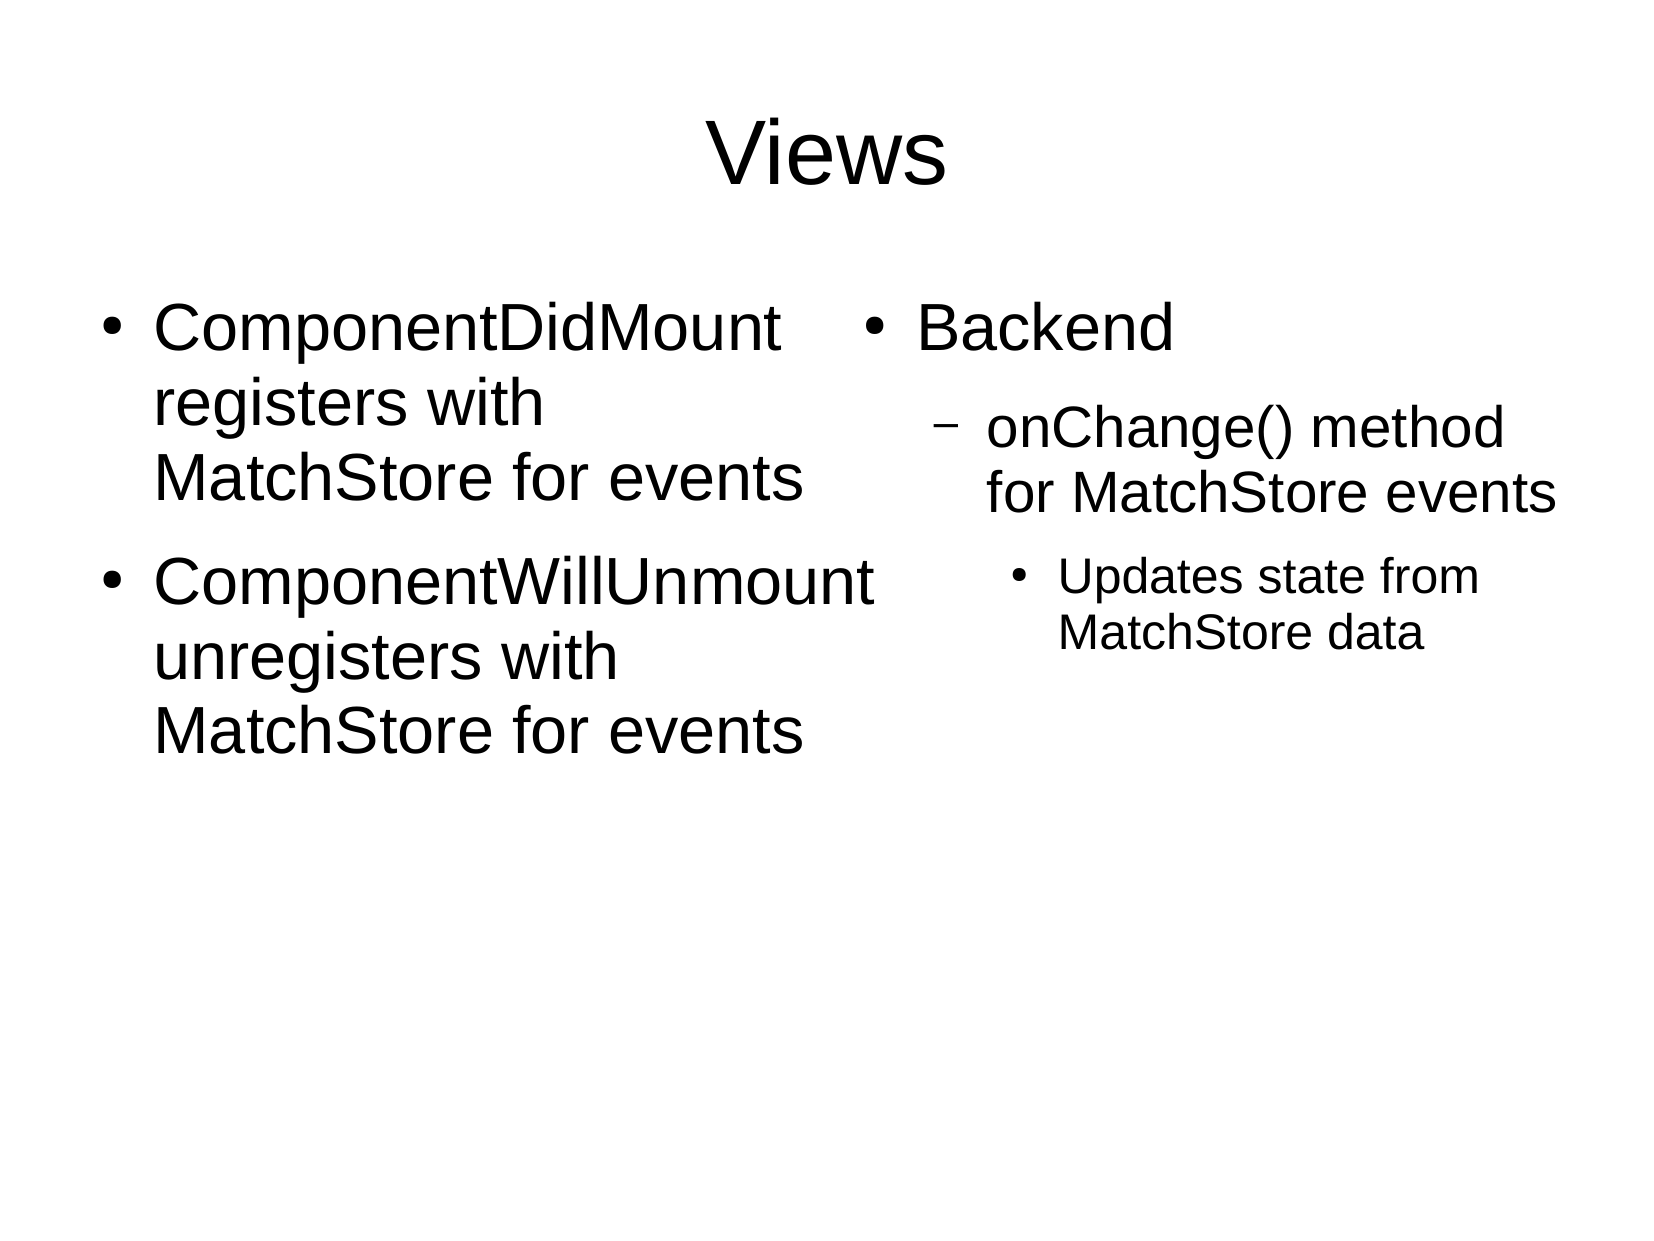

# Views
ComponentDidMount registers with MatchStore for events
ComponentWillUnmount unregisters with MatchStore for events
Backend
onChange() method for MatchStore events
Updates state from MatchStore data